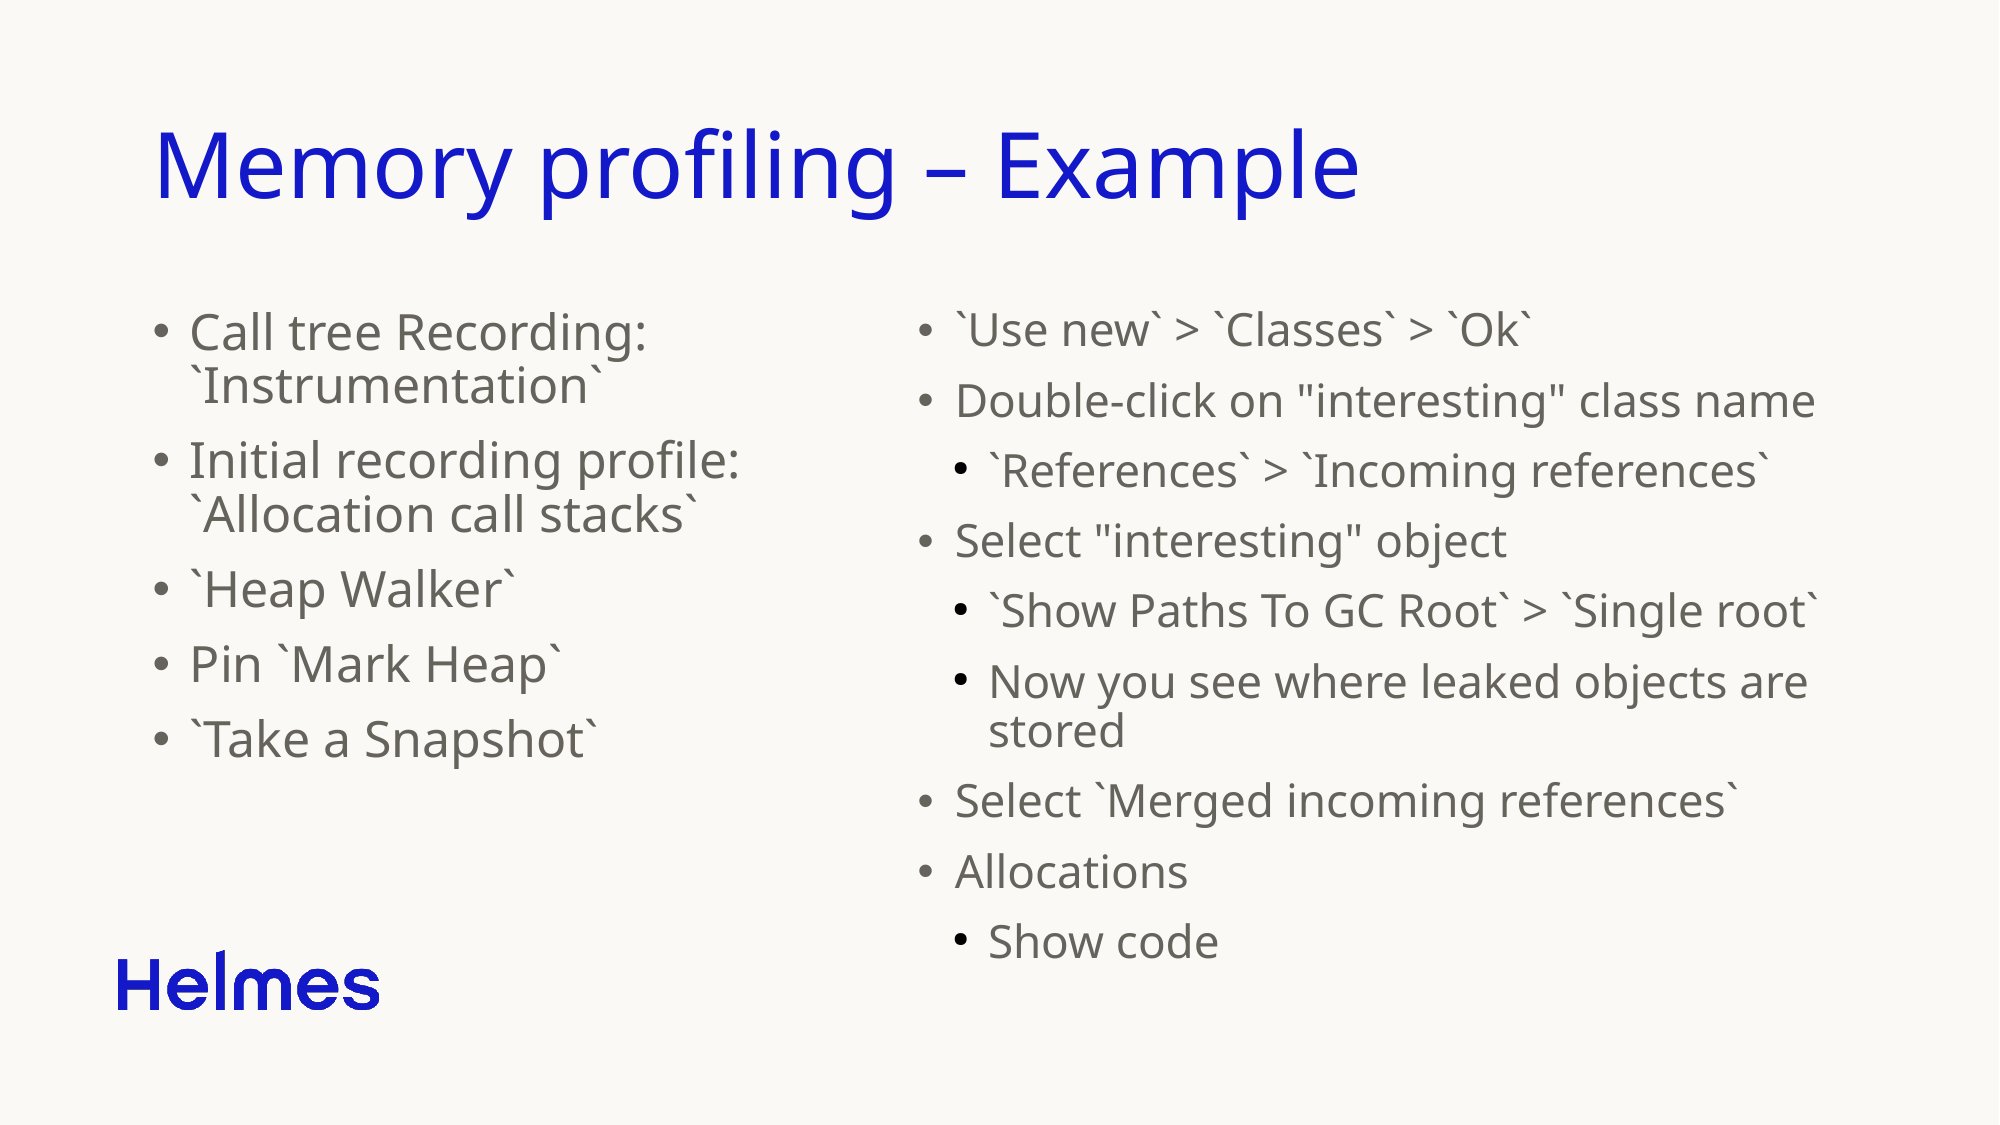

Memory profiling – Example
Call tree Recording: `Instrumentation`
Initial recording profile: `Allocation call stacks`
`Heap Walker`
Pin `Mark Heap`
`Take a Snapshot`
`Use new` > `Classes` > `Ok`
Double-click on "interesting" class name
`References` > `Incoming references`
Select "interesting" object
`Show Paths To GC Root` > `Single root`
Now you see where leaked objects are stored
Select `Merged incoming references`
Allocations
Show code